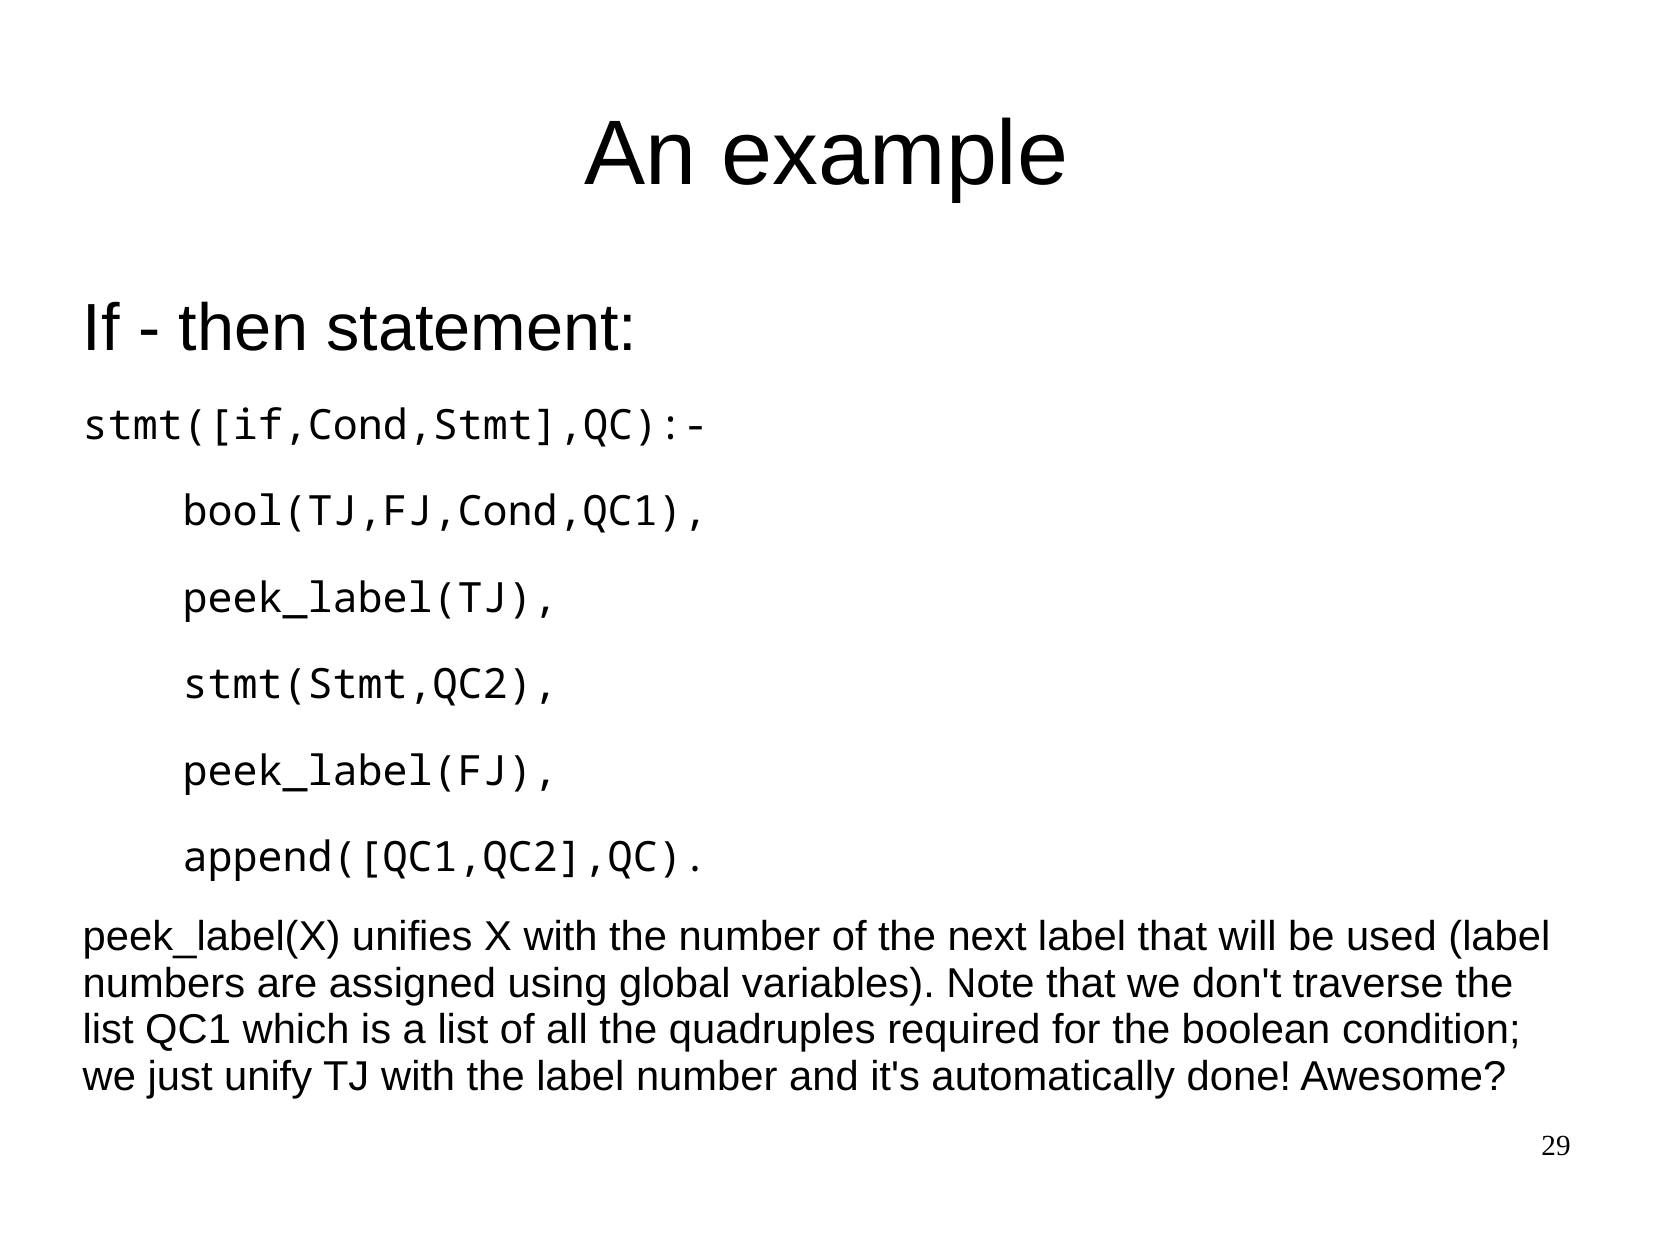

# An example
If - then statement:
stmt([if,Cond,Stmt],QC):-
 bool(TJ,FJ,Cond,QC1),
 peek_label(TJ),
 stmt(Stmt,QC2),
 peek_label(FJ),
 append([QC1,QC2],QC).
peek_label(X) unifies X with the number of the next label that will be used (label numbers are assigned using global variables). Note that we don't traverse the list QC1 which is a list of all the quadruples required for the boolean condition; we just unify TJ with the label number and it's automatically done! Awesome?
29